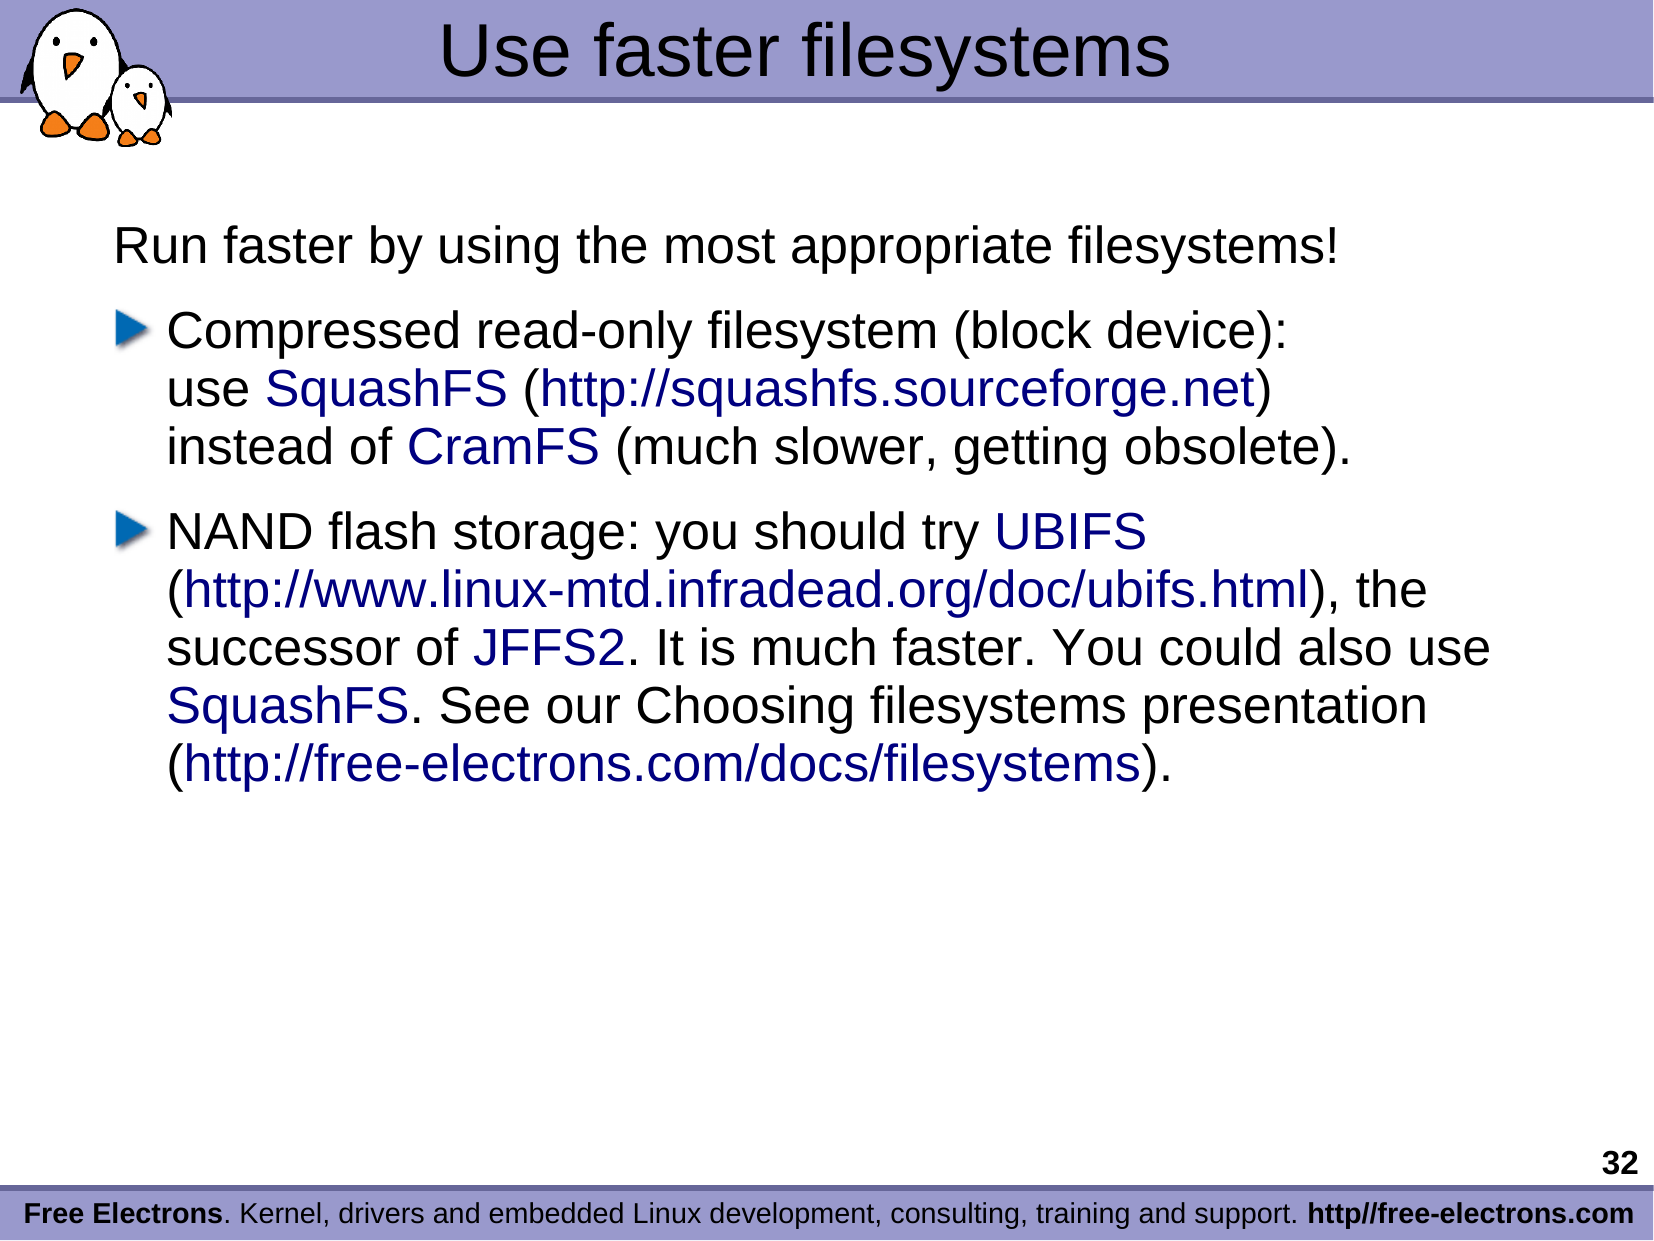

# Use faster filesystems
Run faster by using the most appropriate filesystems!
Compressed read-only filesystem (block device):
use SquashFS (http://squashfs.sourceforge.net)
instead of CramFS (much slower, getting obsolete).
NAND flash storage: you should try UBIFS
(http://www.linux-mtd.infradead.org/doc/ubifs.html), the successor of JFFS2. It is much faster. You could also use SquashFS. See our Choosing filesystems presentation
(http://free-electrons.com/docs/filesystems).